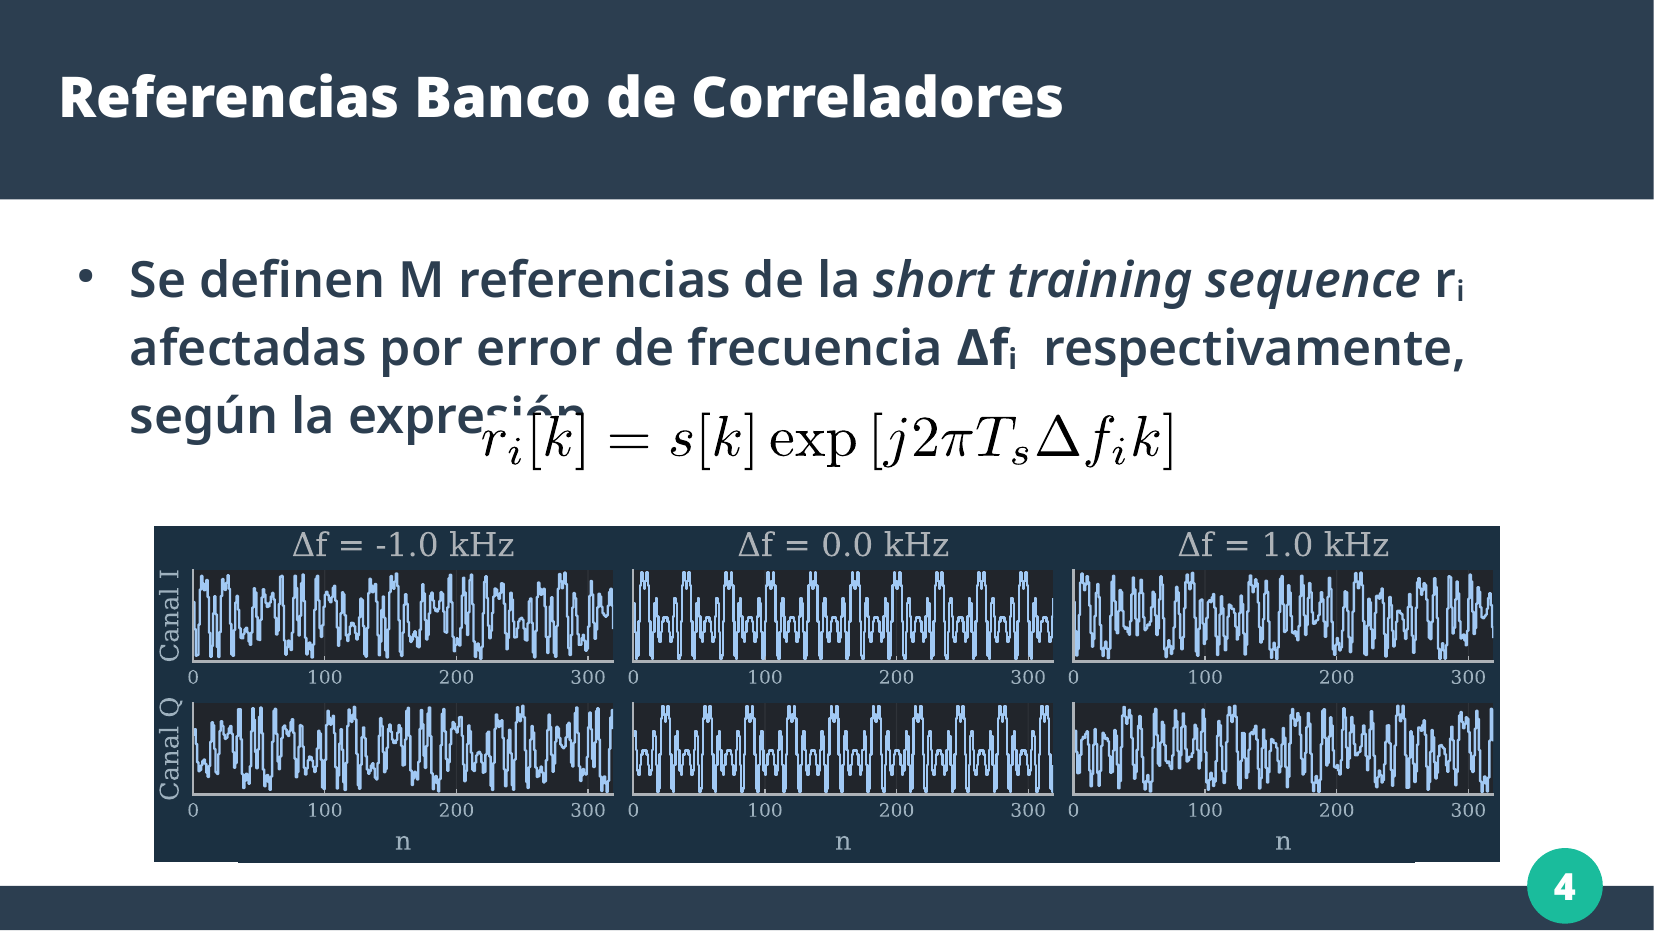

# Referencias Banco de Correladores
Se definen M referencias de la short training sequence ri afectadas por error de frecuencia Δfi respectivamente, según la expresión